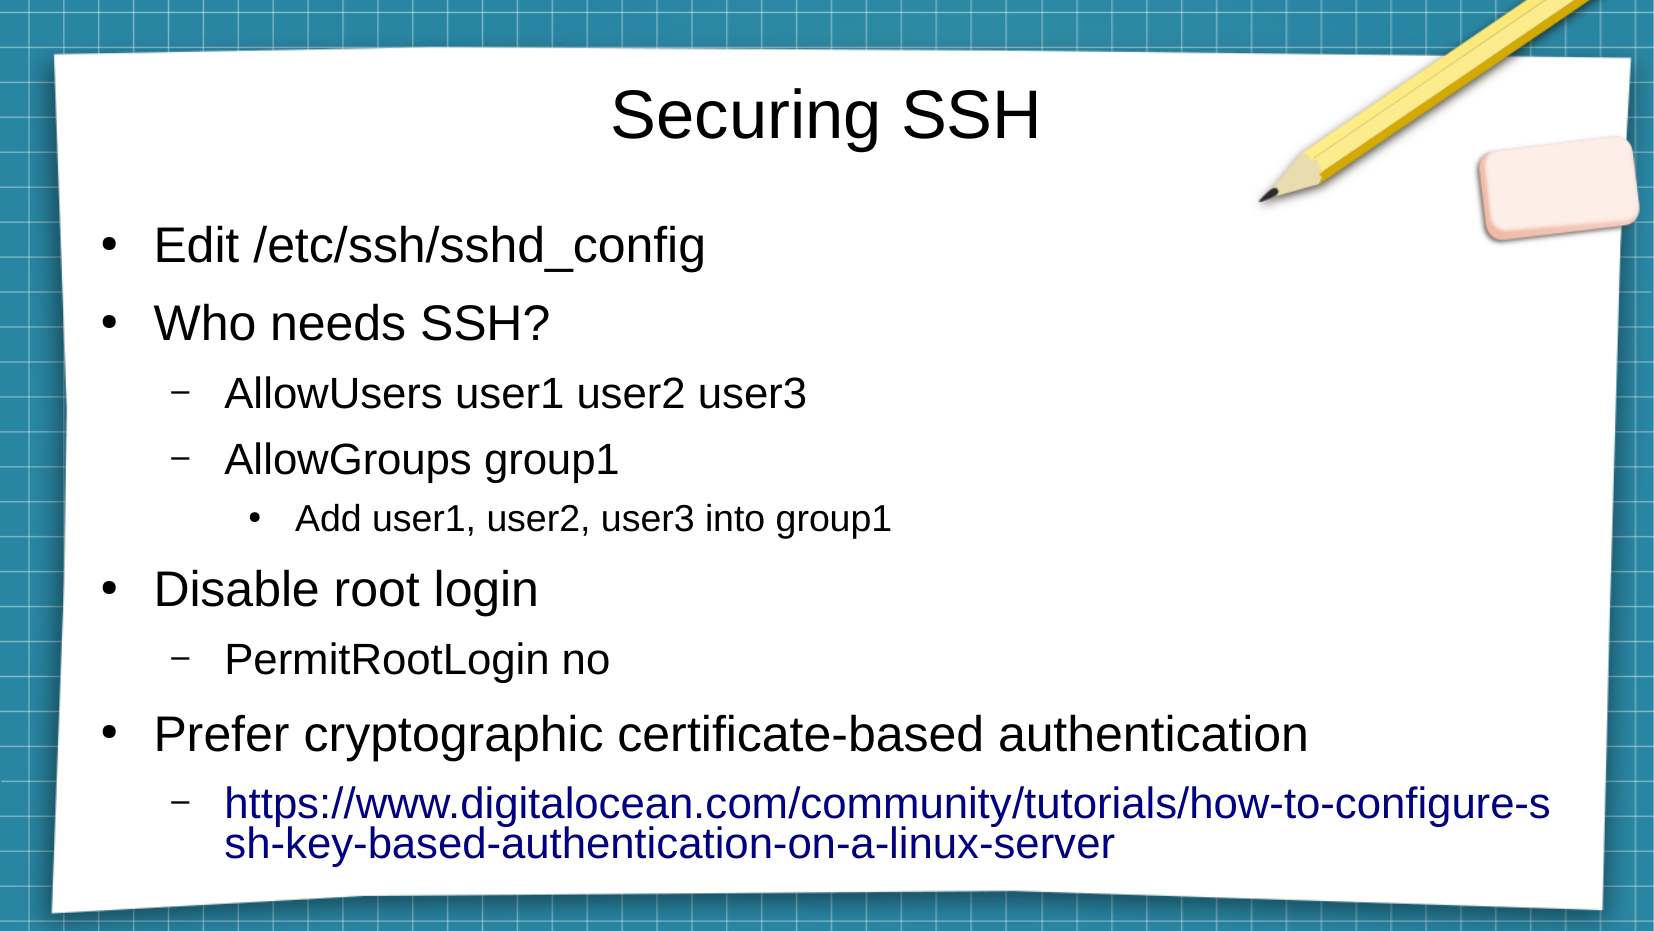

# Securing SSH
Edit /etc/ssh/sshd_config
Who needs SSH?
AllowUsers user1 user2 user3
AllowGroups group1
Add user1, user2, user3 into group1
Disable root login
PermitRootLogin no
Prefer cryptographic certificate-based authentication
https://www.digitalocean.com/community/tutorials/how-to-configure-ssh-key-based-authentication-on-a-linux-server